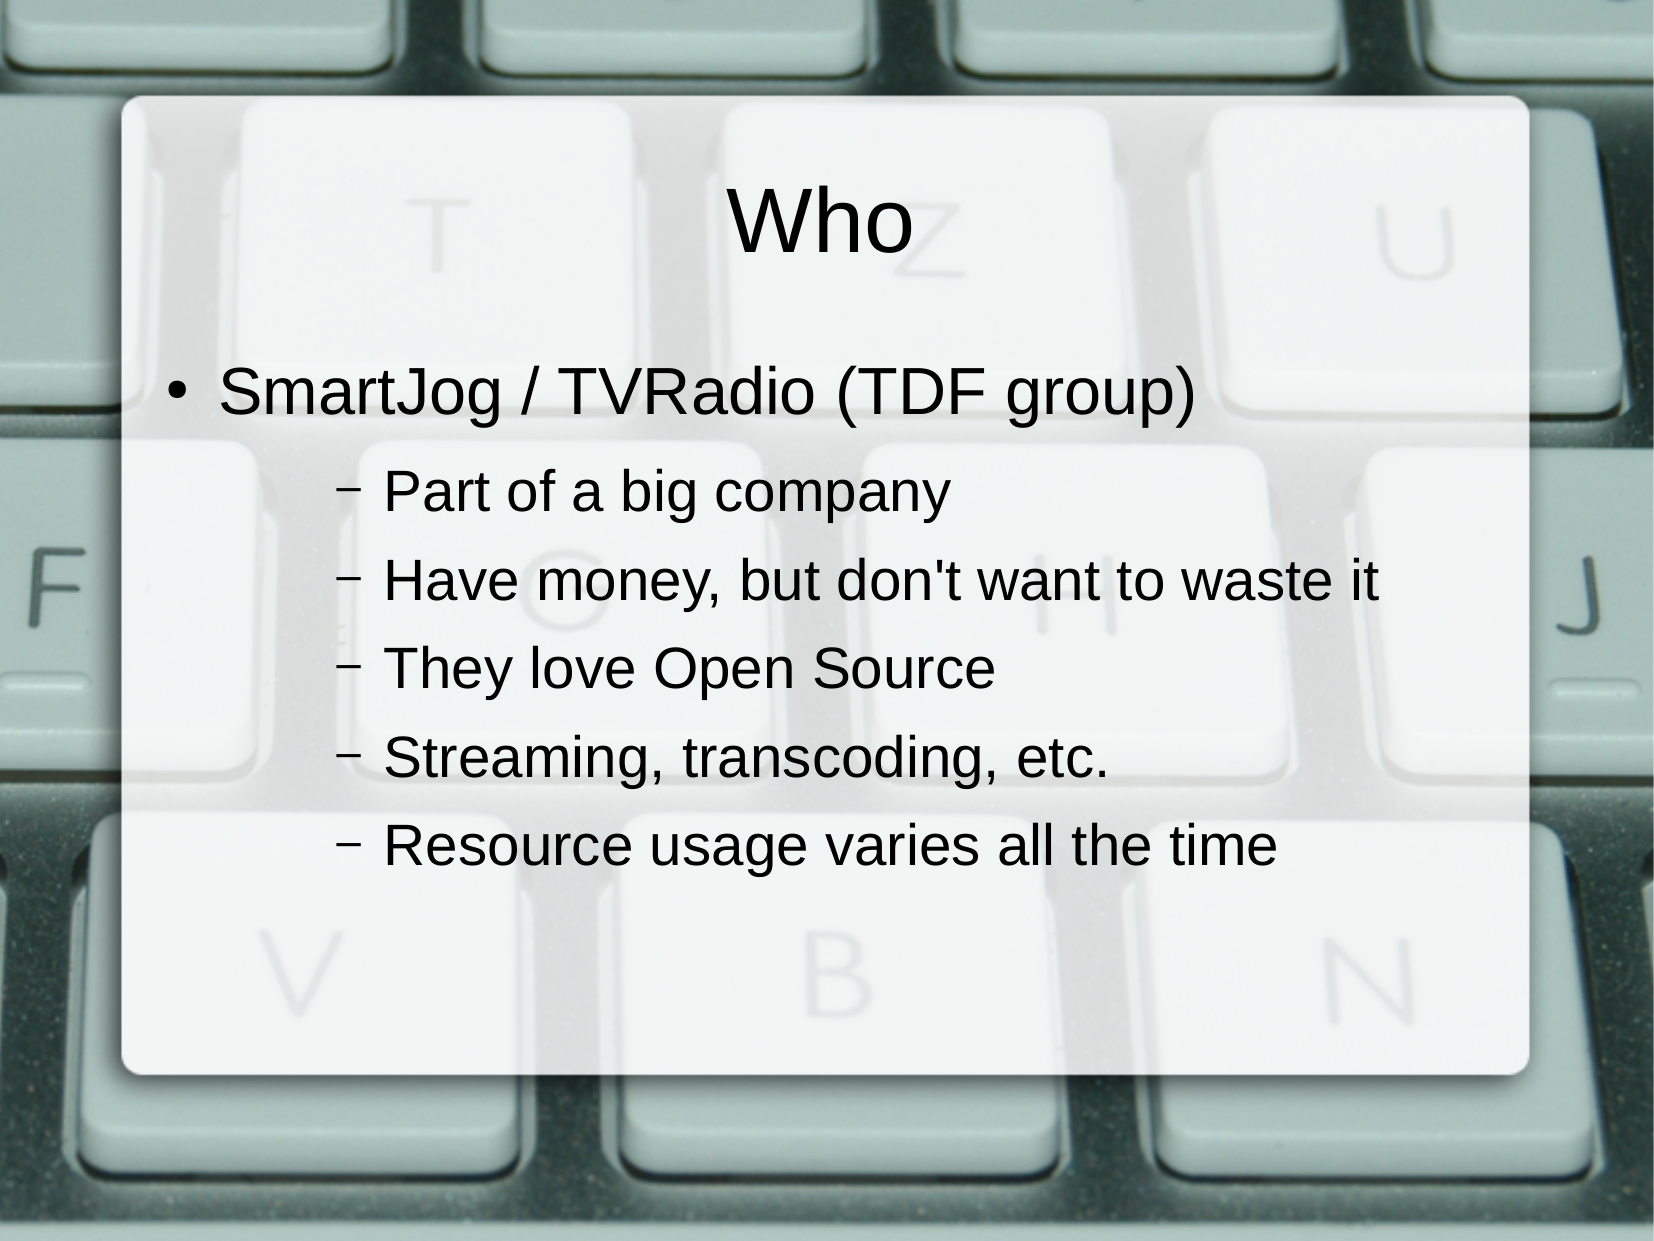

# Who
SmartJog / TVRadio (TDF group)
Part of a big company
Have money, but don't want to waste it
They love Open Source
Streaming, transcoding, etc.
Resource usage varies all the time